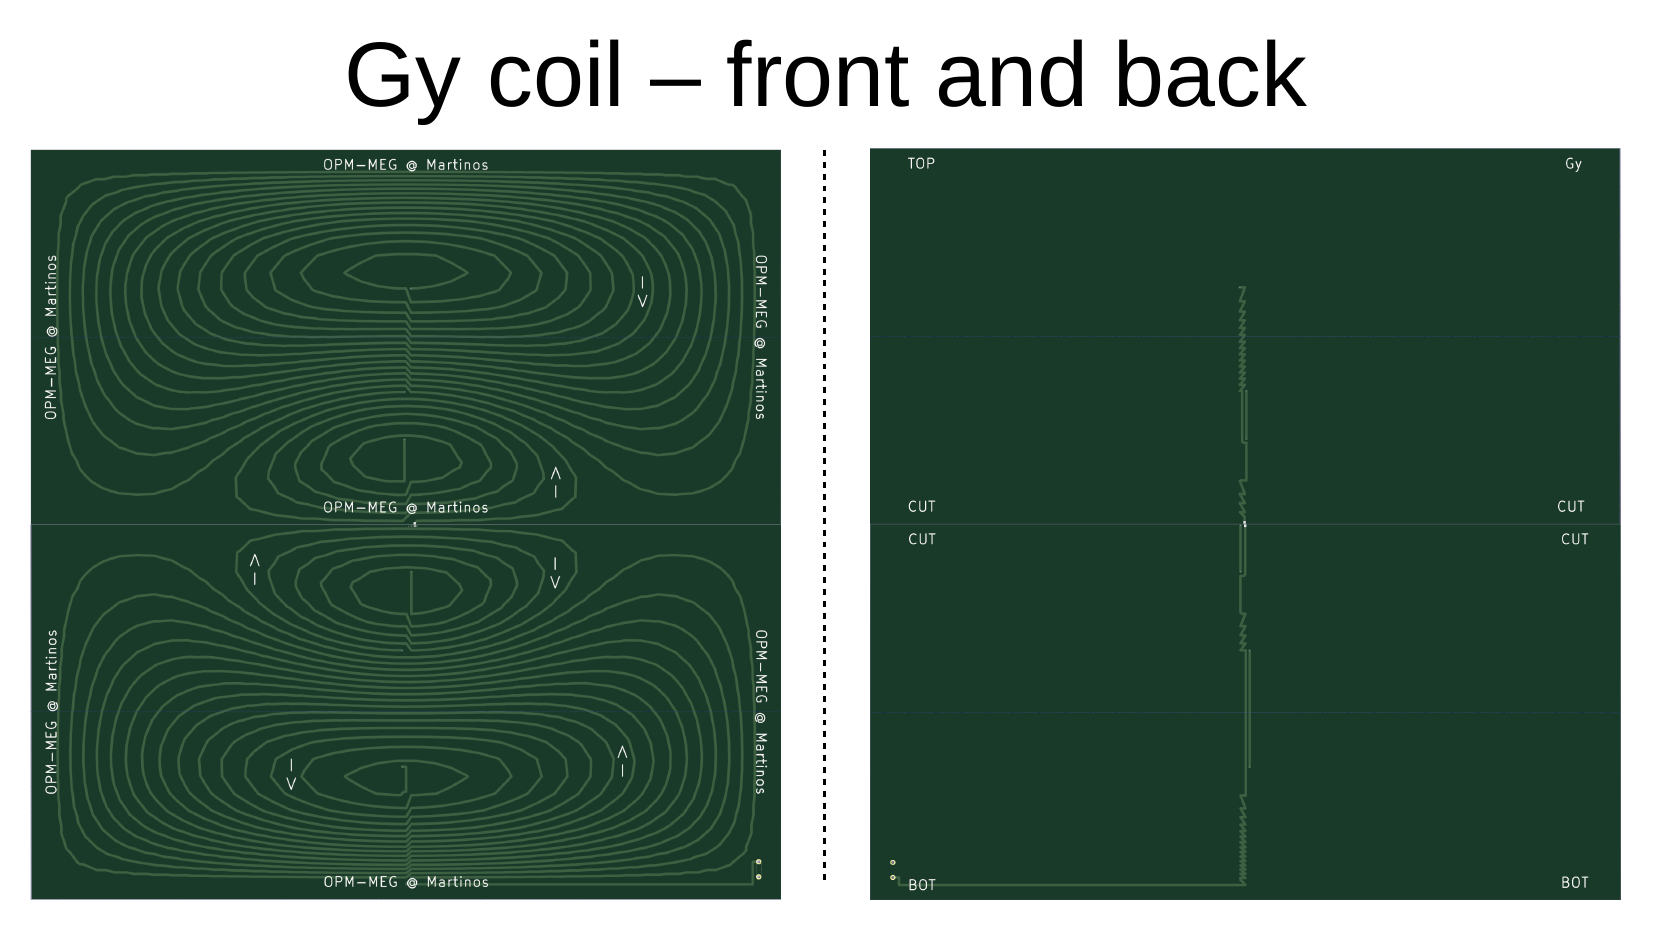

# Gy coil – front and back